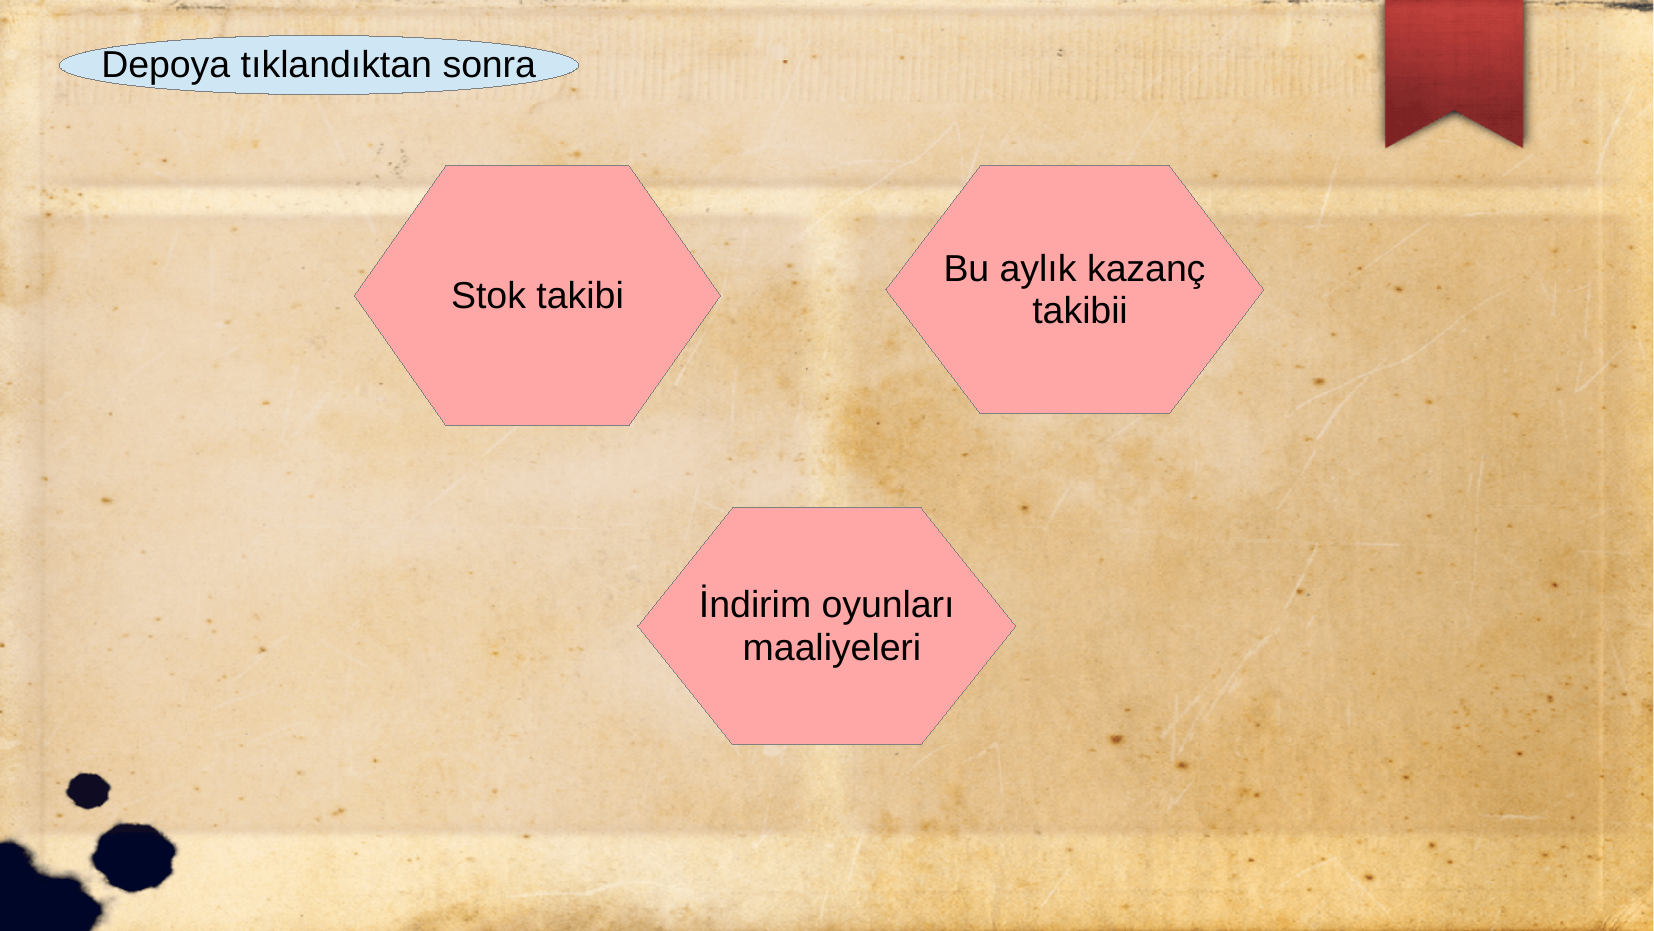

Depoya tıklandıktan sonra
Stok takibi
Bu aylık kazanç
 takibii
İndirim oyunları
 maaliyeleri